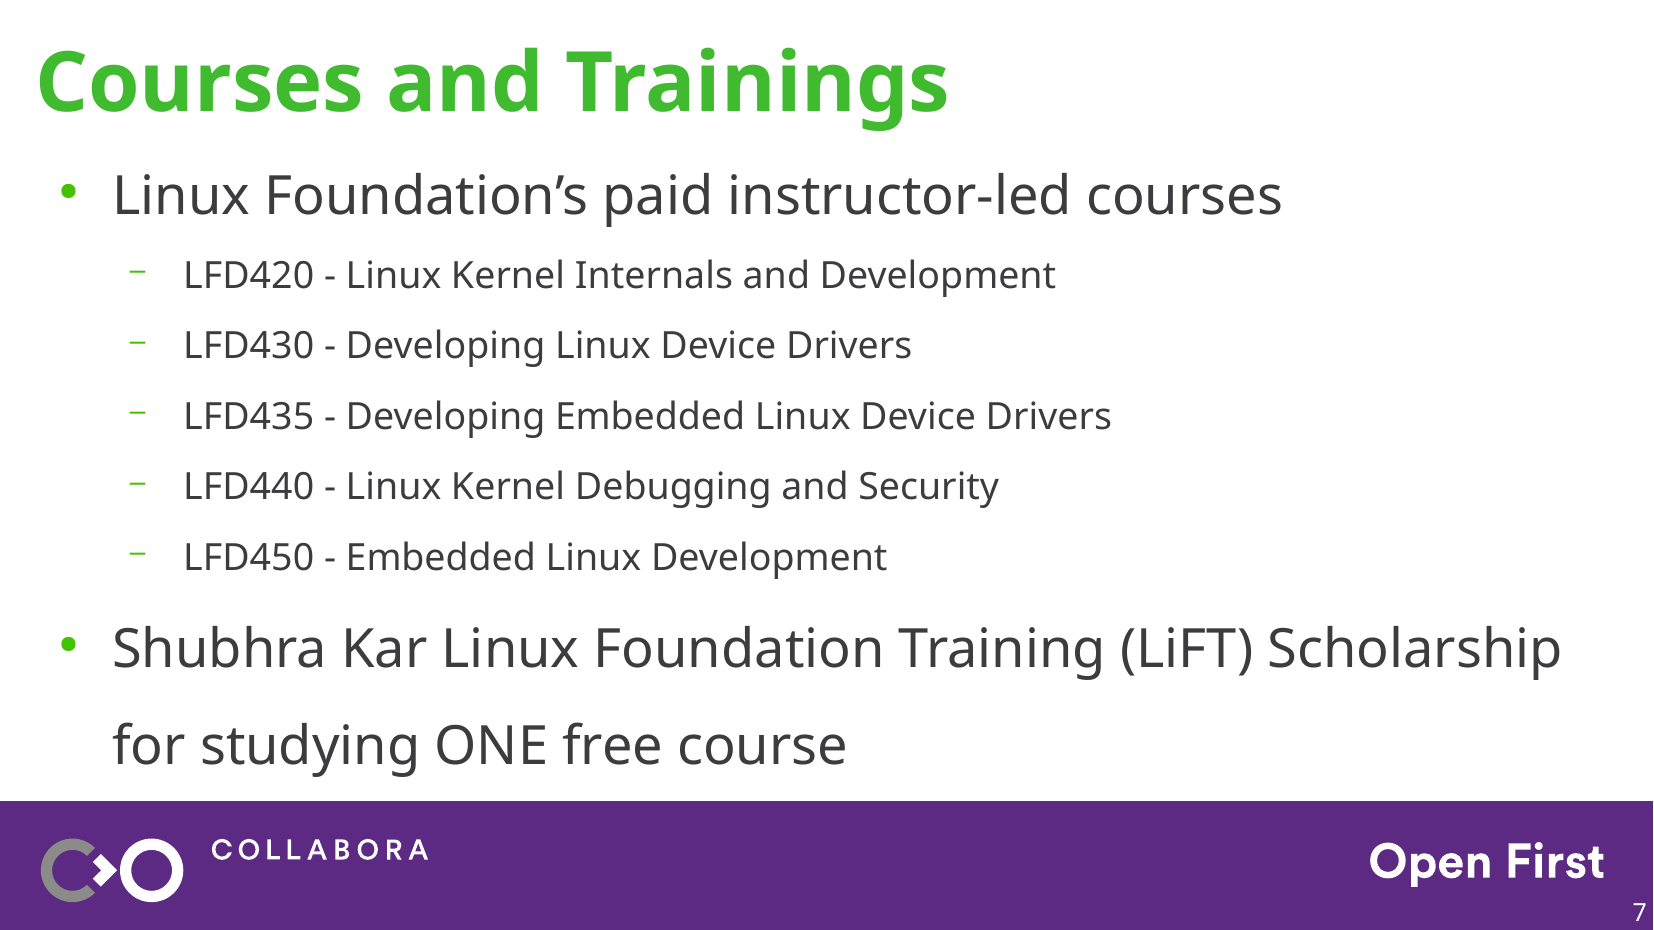

# Courses and Trainings
Linux Foundation’s paid instructor-led courses
LFD420 - Linux Kernel Internals and Development
LFD430 - Developing Linux Device Drivers
LFD435 - Developing Embedded Linux Device Drivers
LFD440 - Linux Kernel Debugging and Security
LFD450 - Embedded Linux Development
Shubhra Kar Linux Foundation Training (LiFT) Scholarship for studying ONE free course